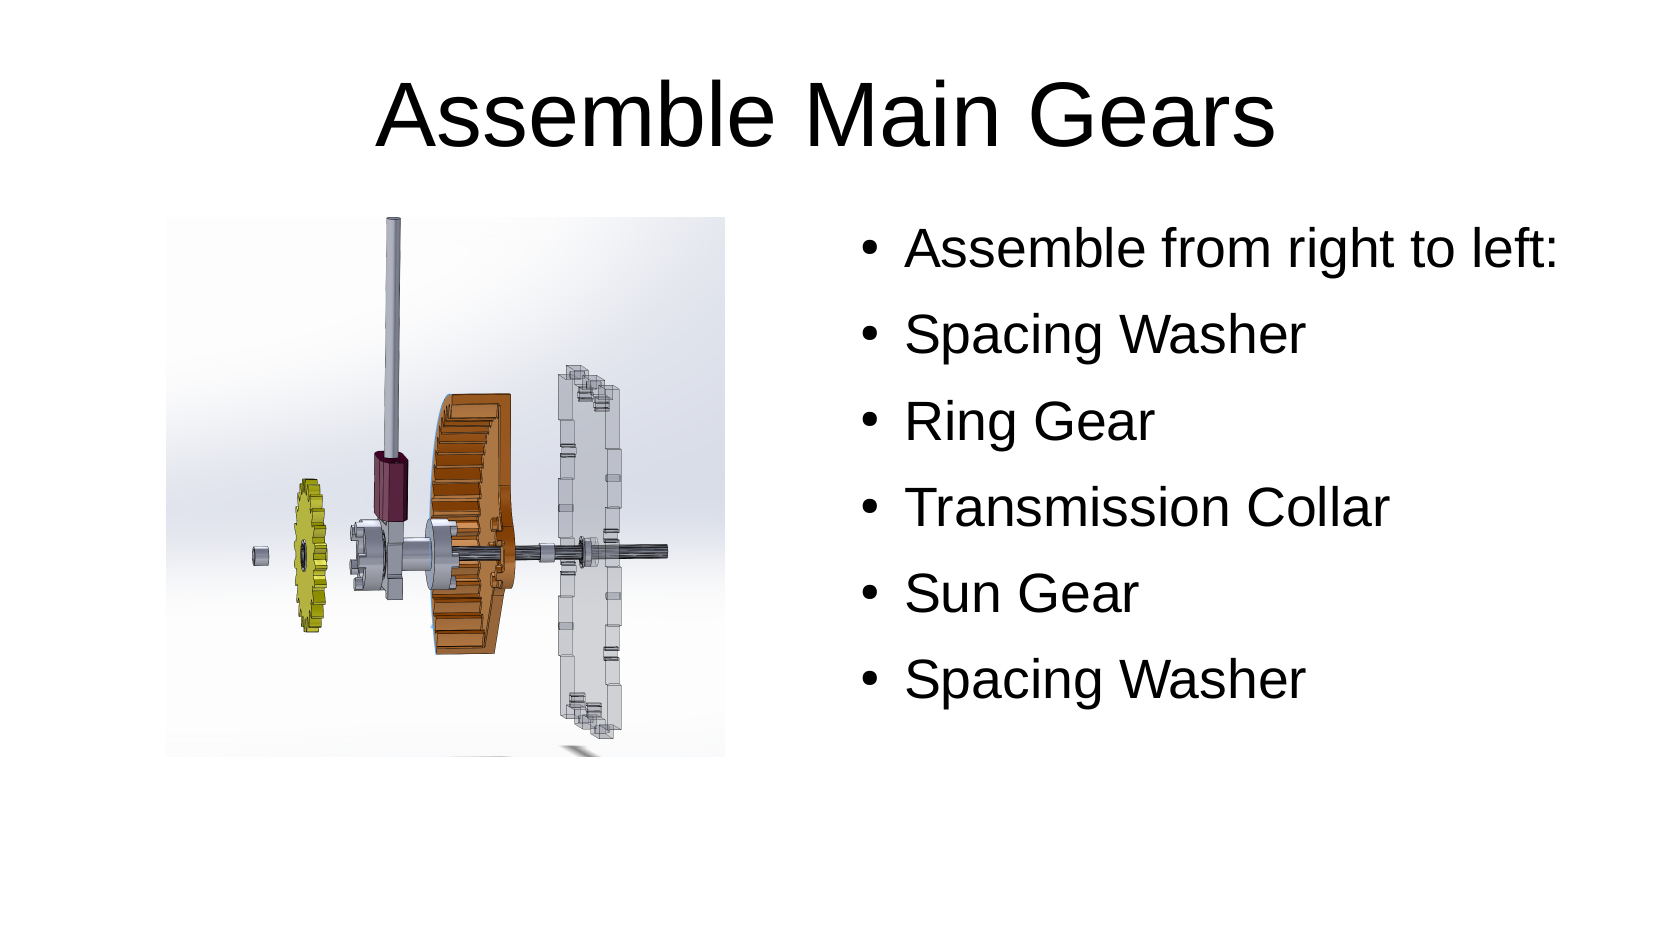

# Assemble Main Gears
Assemble from right to left:
Spacing Washer
Ring Gear
Transmission Collar
Sun Gear
Spacing Washer